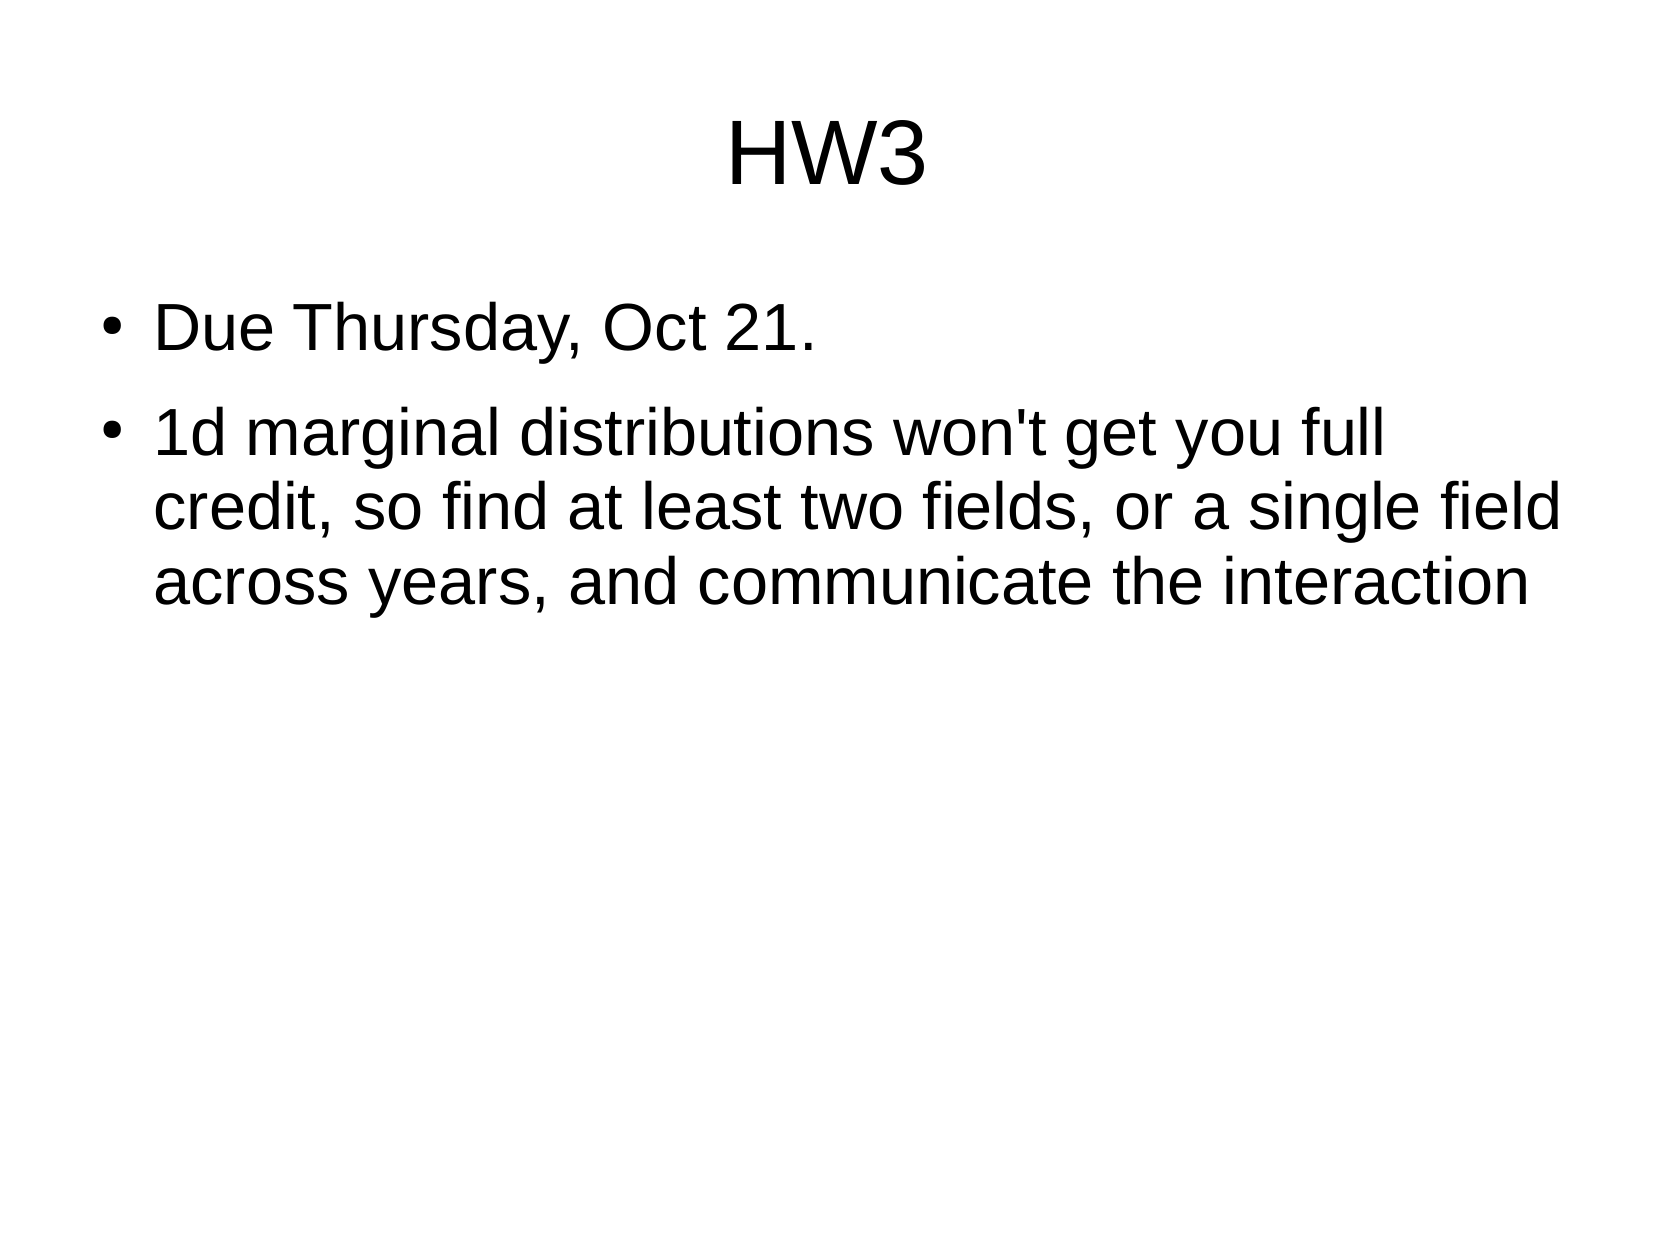

# HW3
Due Thursday, Oct 21.
1d marginal distributions won't get you full credit, so find at least two fields, or a single field across years, and communicate the interaction